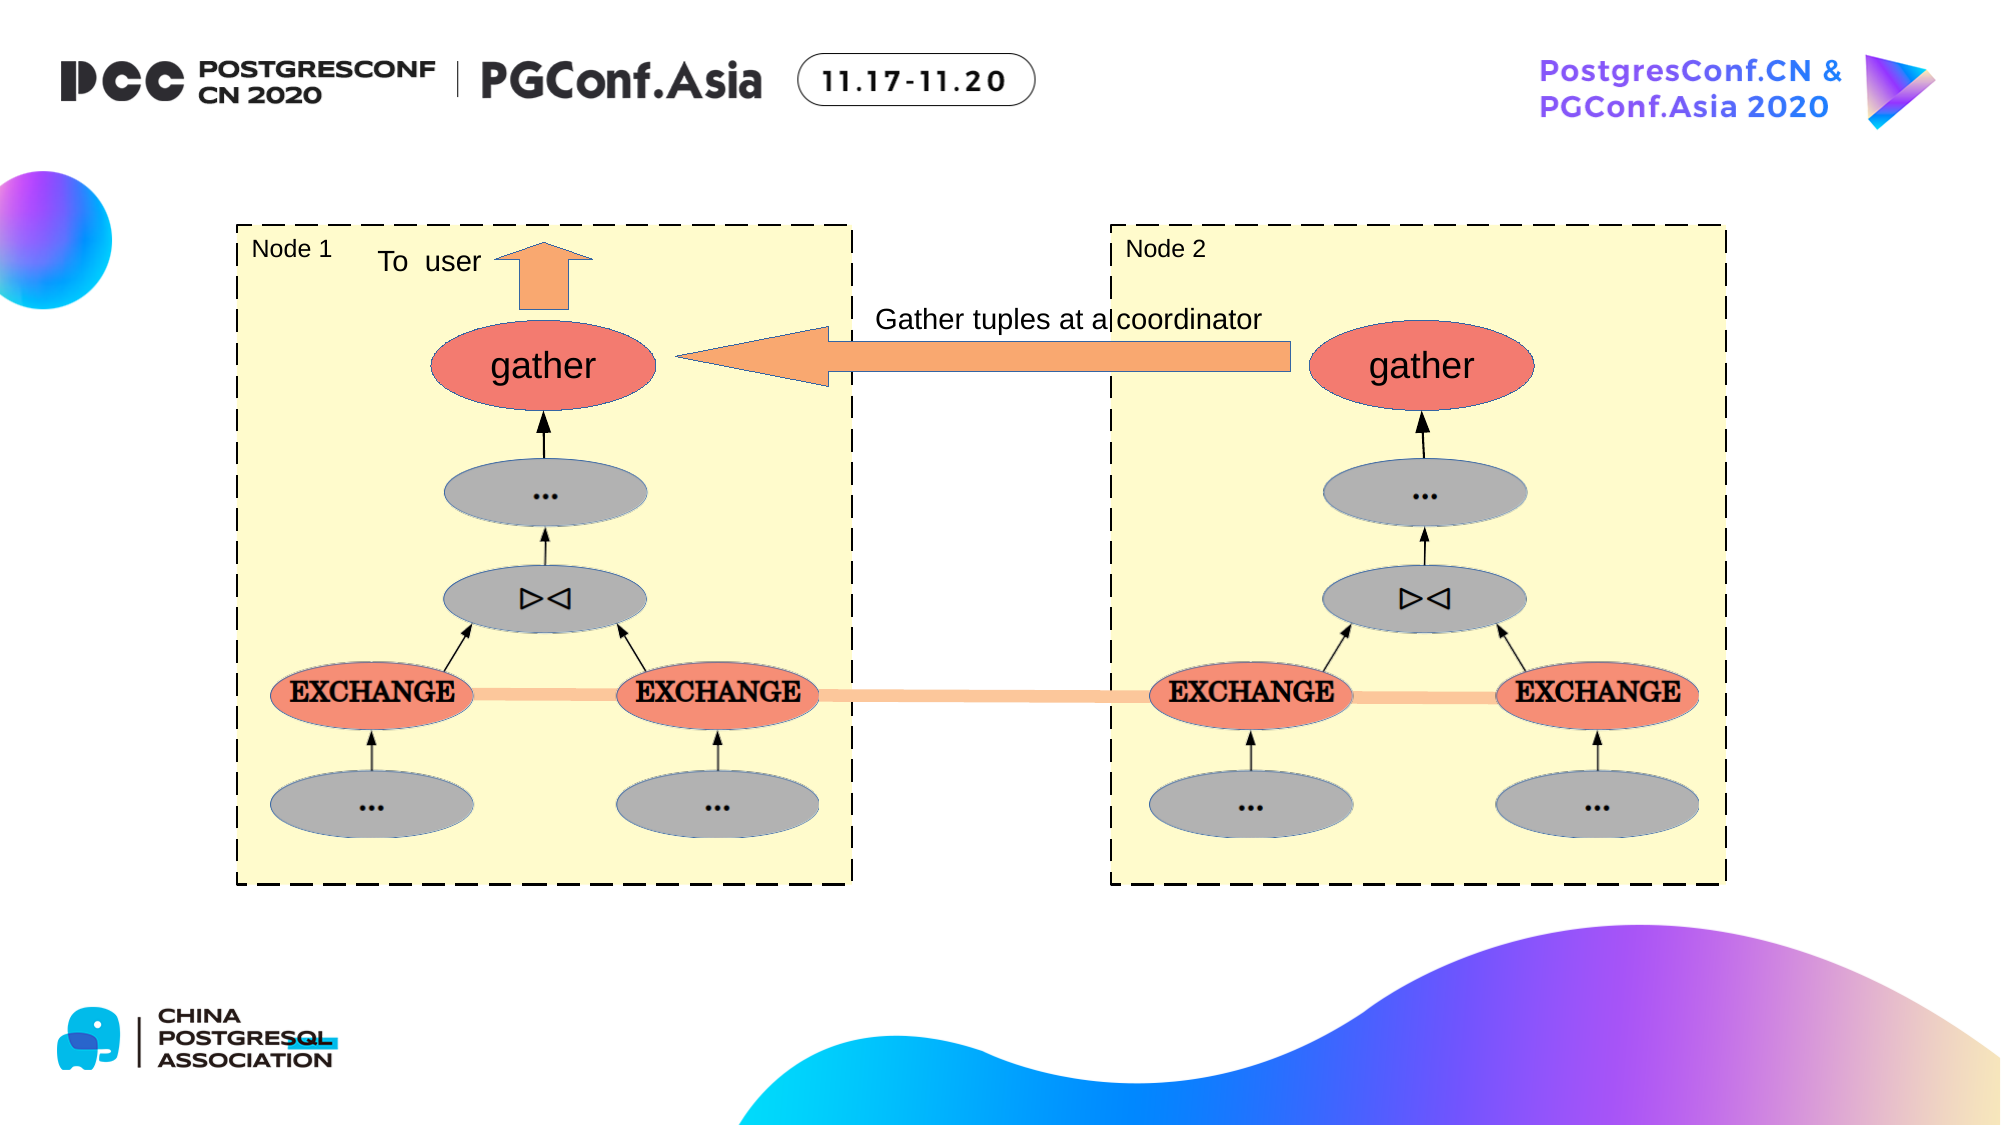

Node 1
Node 2
To user
Gather tuples at a coordinator
gather
gather